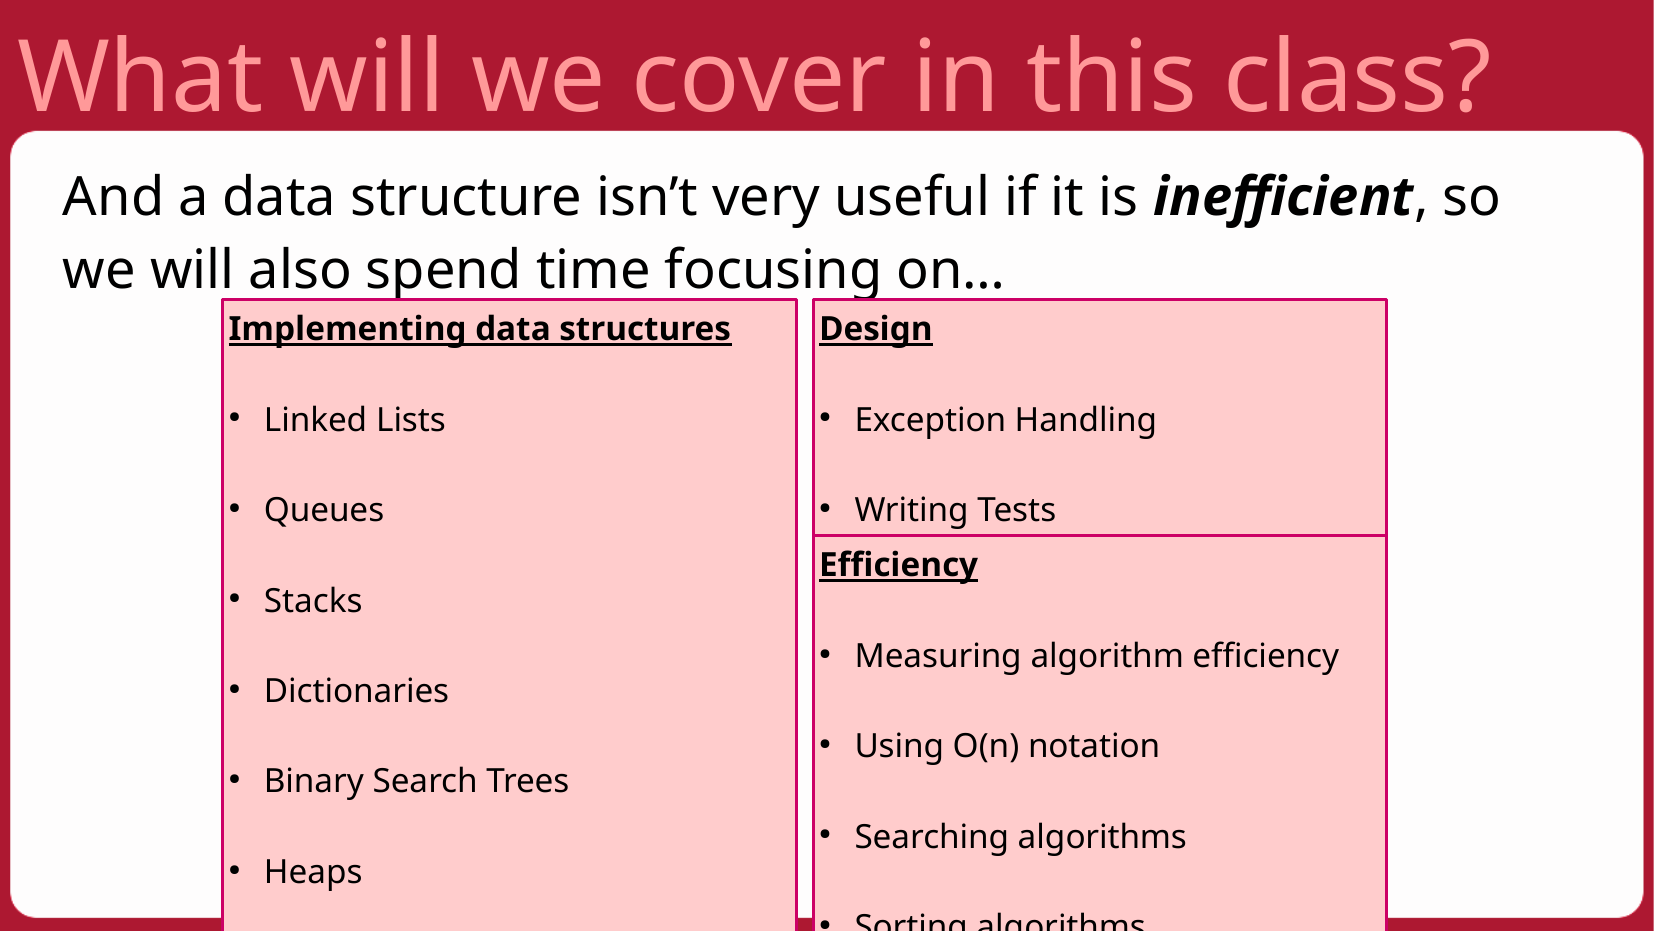

# What will we cover in this class?
And a data structure isn’t very useful if it is inefficient, so we will also spend time focusing on…
Implementing data structures
Linked Lists
Queues
Stacks
Dictionaries
Binary Search Trees
Heaps
Balanced Search Trees
Design
Exception Handling
Writing Tests
Efficiency
Measuring algorithm efficiency
Using O(n) notation
Searching algorithms
Sorting algorithms